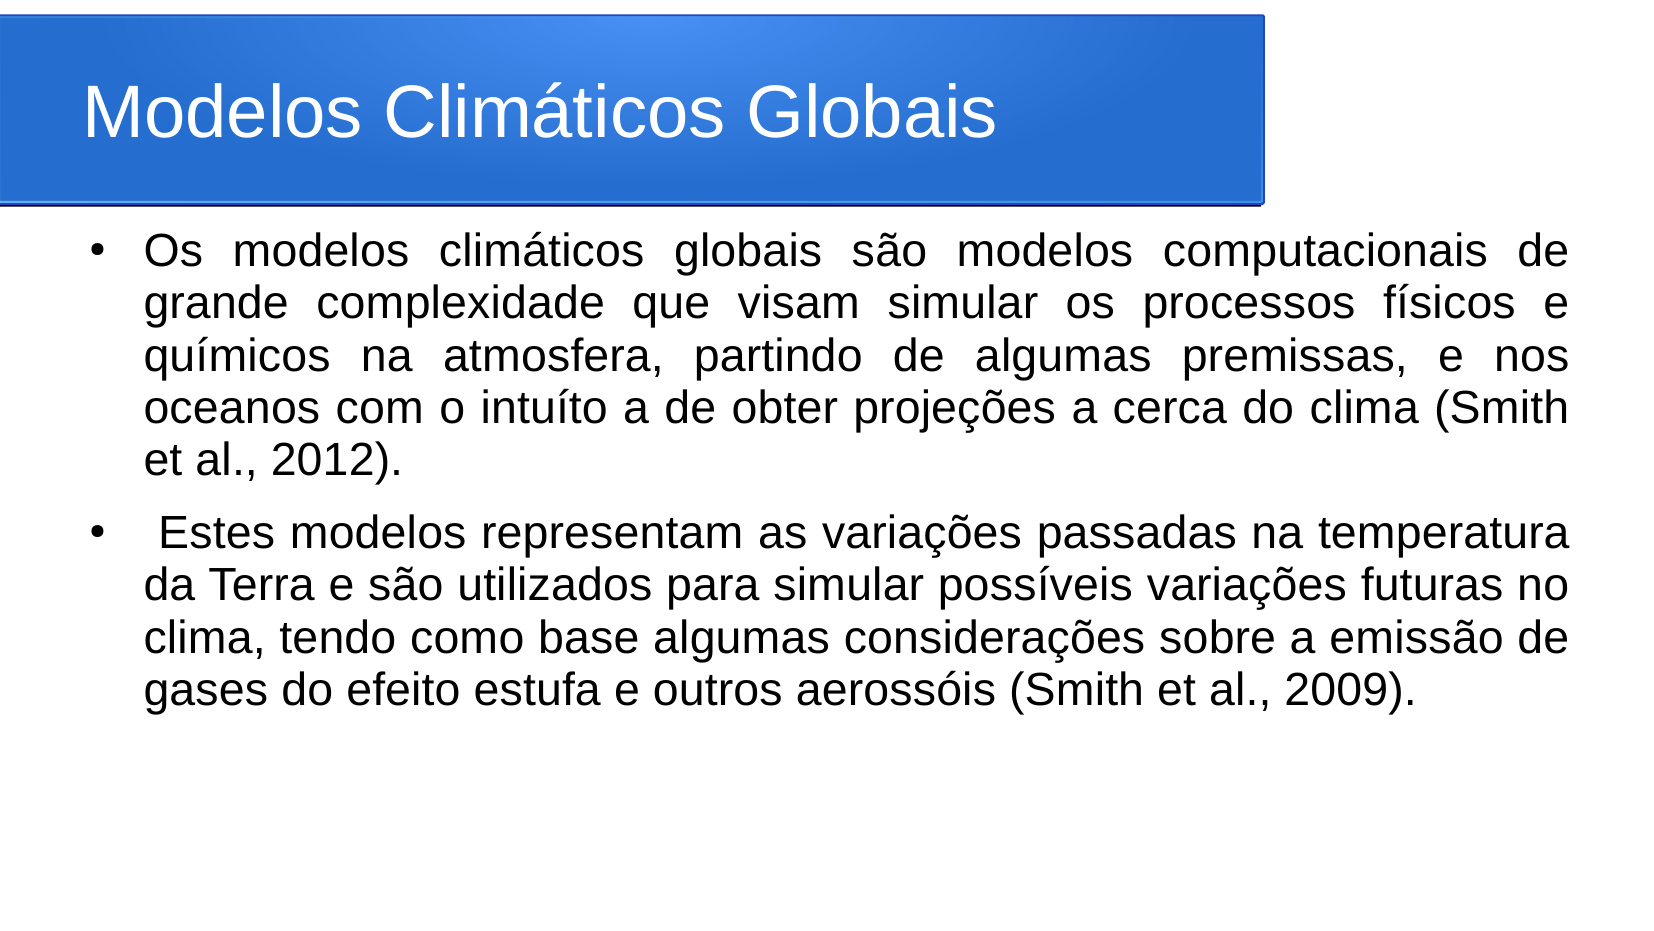

# Modelos Climáticos Globais
Os modelos climáticos globais são modelos computacionais de grande complexidade que visam simular os processos físicos e químicos na atmosfera, partindo de algumas premissas, e nos oceanos com o intuíto a de obter projeções a cerca do clima (Smith et al., 2012).
 Estes modelos representam as variações passadas na temperatura da Terra e são utilizados para simular possíveis variações futuras no clima, tendo como base algumas considerações sobre a emissão de gases do efeito estufa e outros aerossóis (Smith et al., 2009).